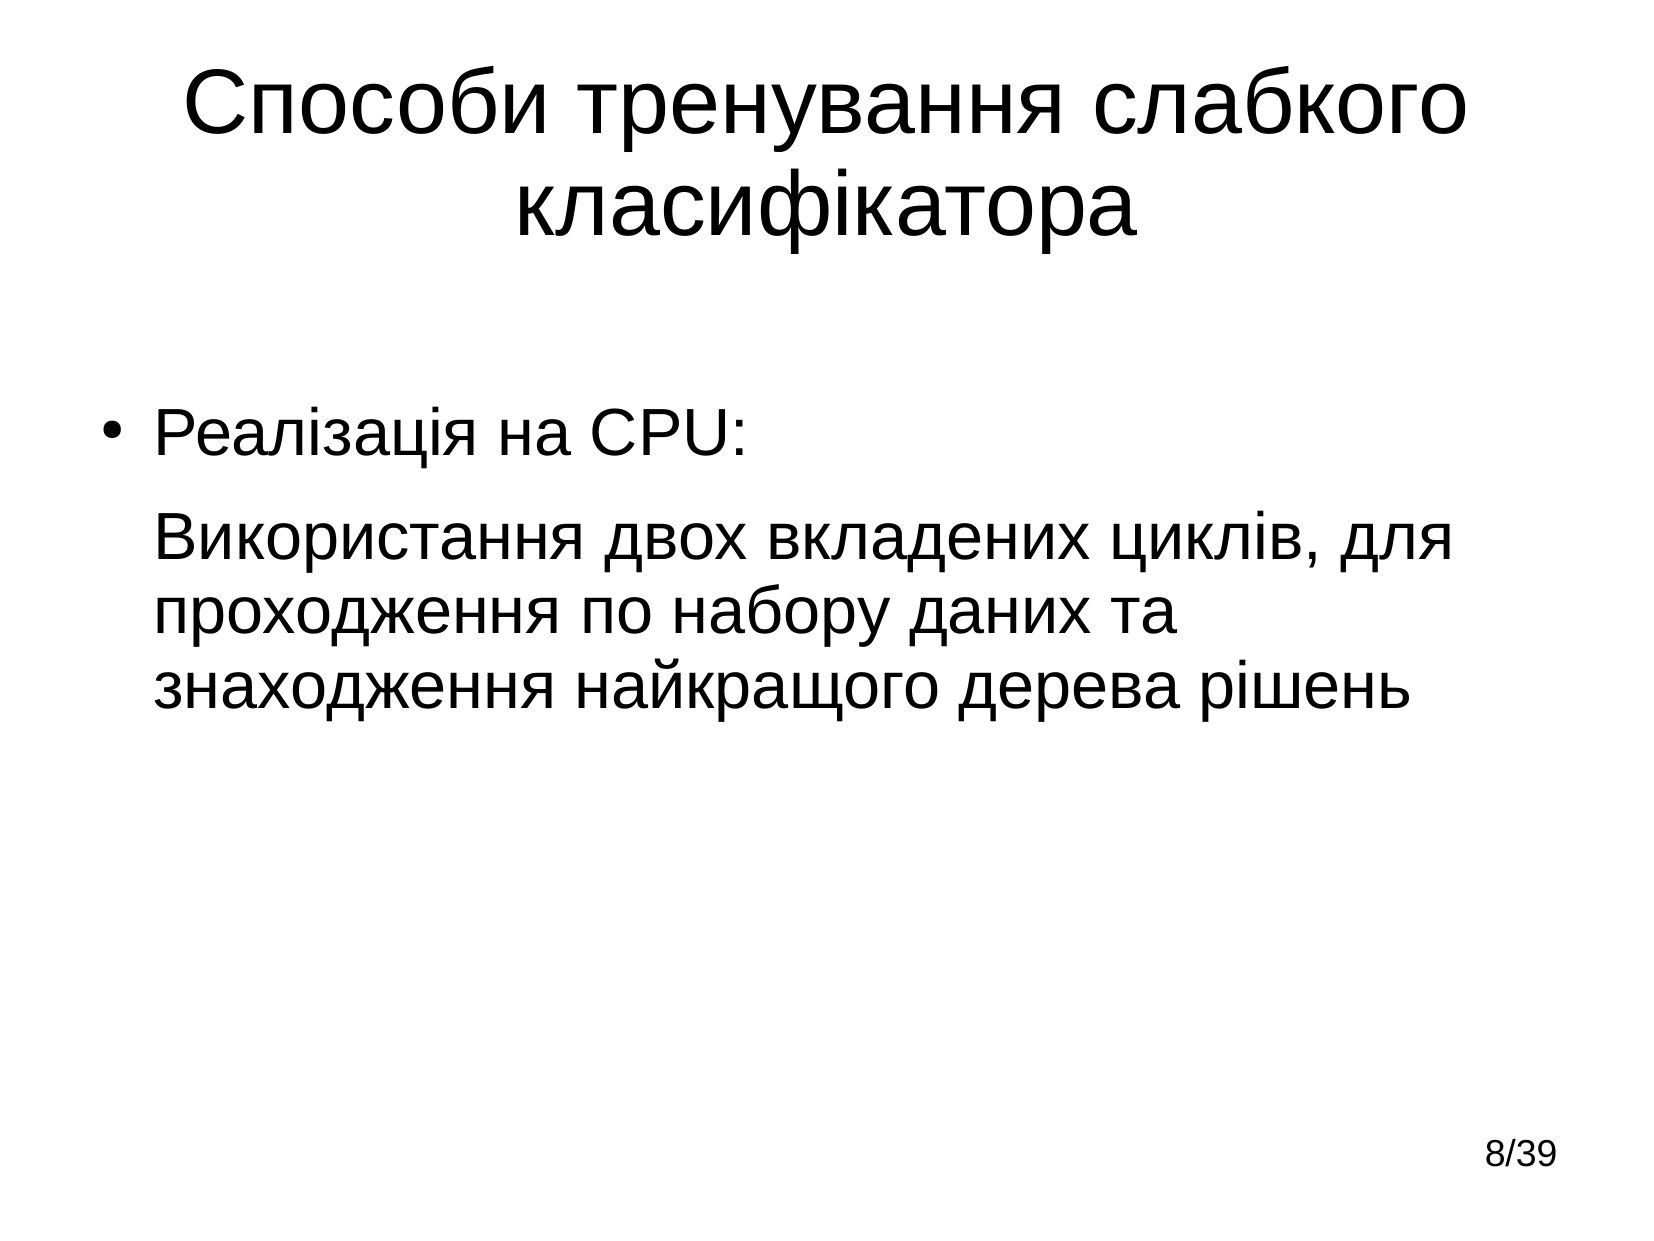

# Cпособи тренування слабкого класифікатора
Реалізація на CPU:
Використання двох вкладених циклів, для проходження по набору даних та знаходження найкращого дерева рішень
8/39